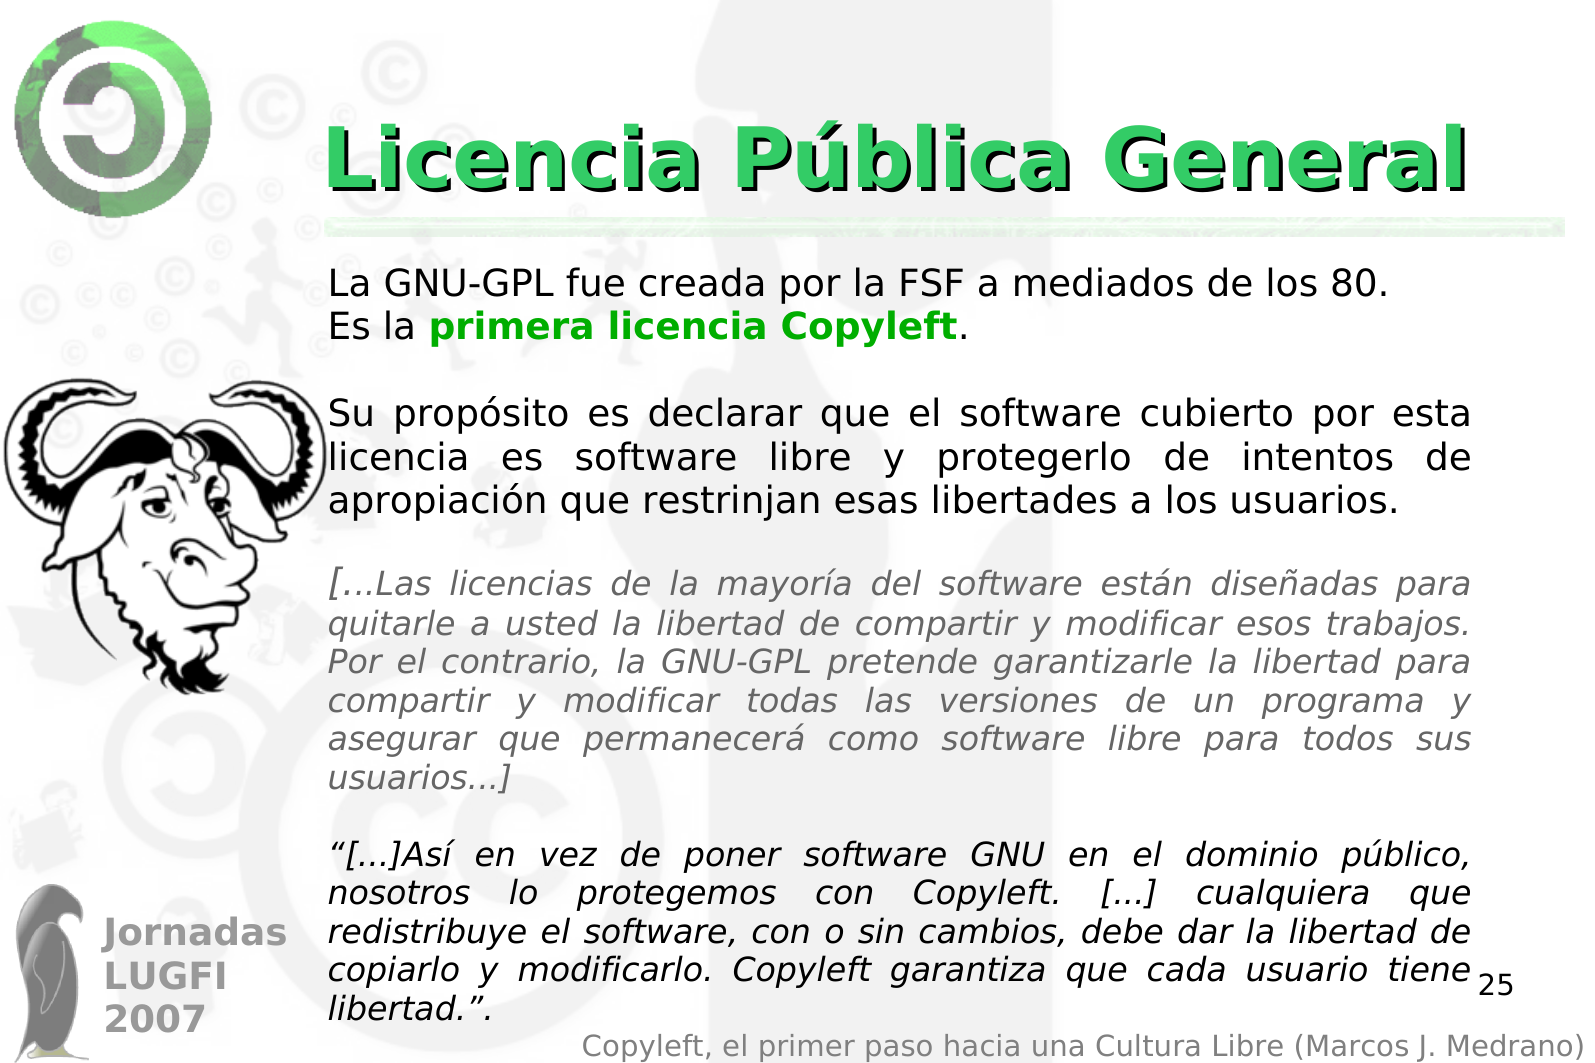

Licencia Pública General
La GNU-GPL fue creada por la FSF a mediados de los 80.
Es la primera licencia Copyleft.
Su propósito es declarar que el software cubierto por esta licencia es software libre y protegerlo de intentos de apropiación que restrinjan esas libertades a los usuarios.
[...Las licencias de la mayoría del software están diseñadas para quitarle a usted la libertad de compartir y modificar esos trabajos. Por el contrario, la GNU-GPL pretende garantizarle la libertad para compartir y modificar todas las versiones de un programa y asegurar que permanecerá como software libre para todos sus usuarios...]
“[...]Así en vez de poner software GNU en el dominio público, nosotros lo protegemos con Copyleft. [...] cualquiera que redistribuye el software, con o sin cambios, debe dar la libertad de copiarlo y modificarlo. Copyleft garantiza que cada usuario tiene libertad.”.
25